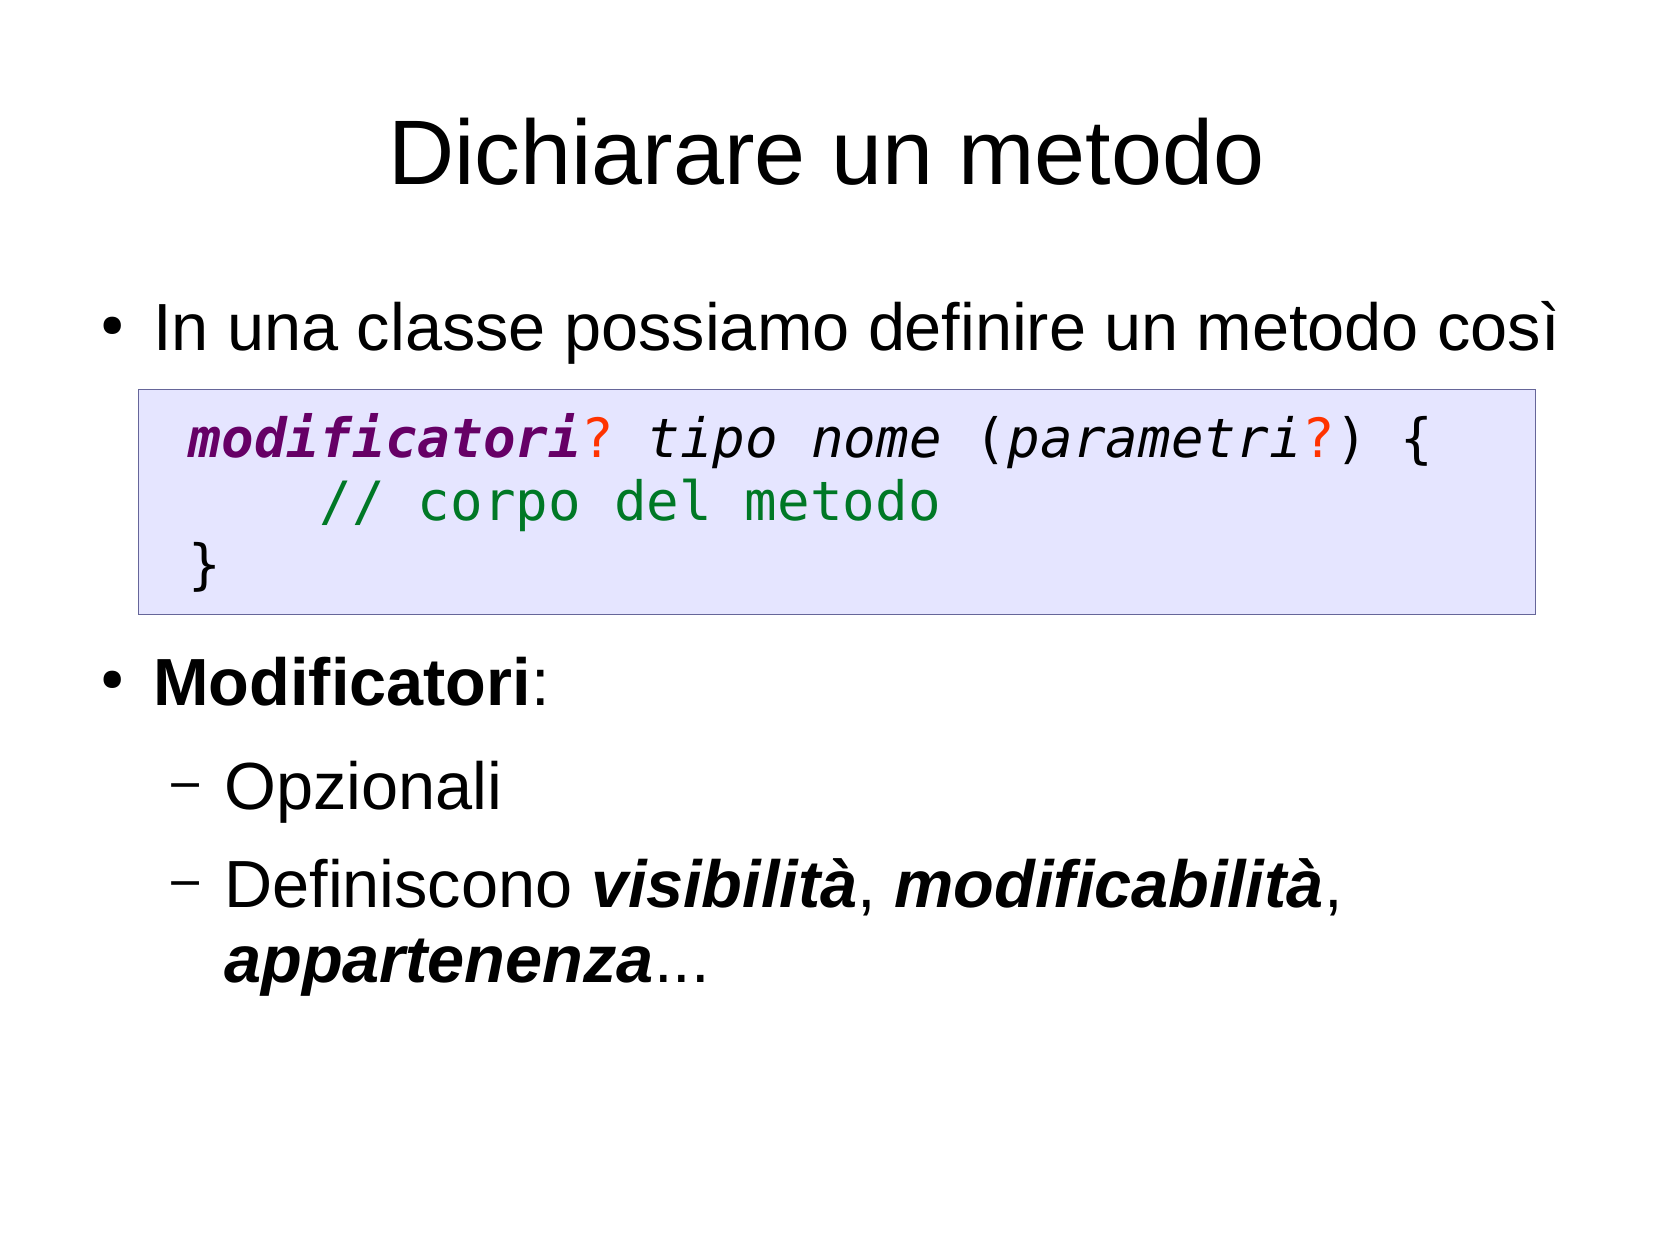

# Dichiarare un metodo
In una classe possiamo definire un metodo così
modificatori? tipo nome (parametri?) {
 // corpo del metodo
}
Modificatori:
Opzionali
Definiscono visibilità, modificabilità, appartenenza...